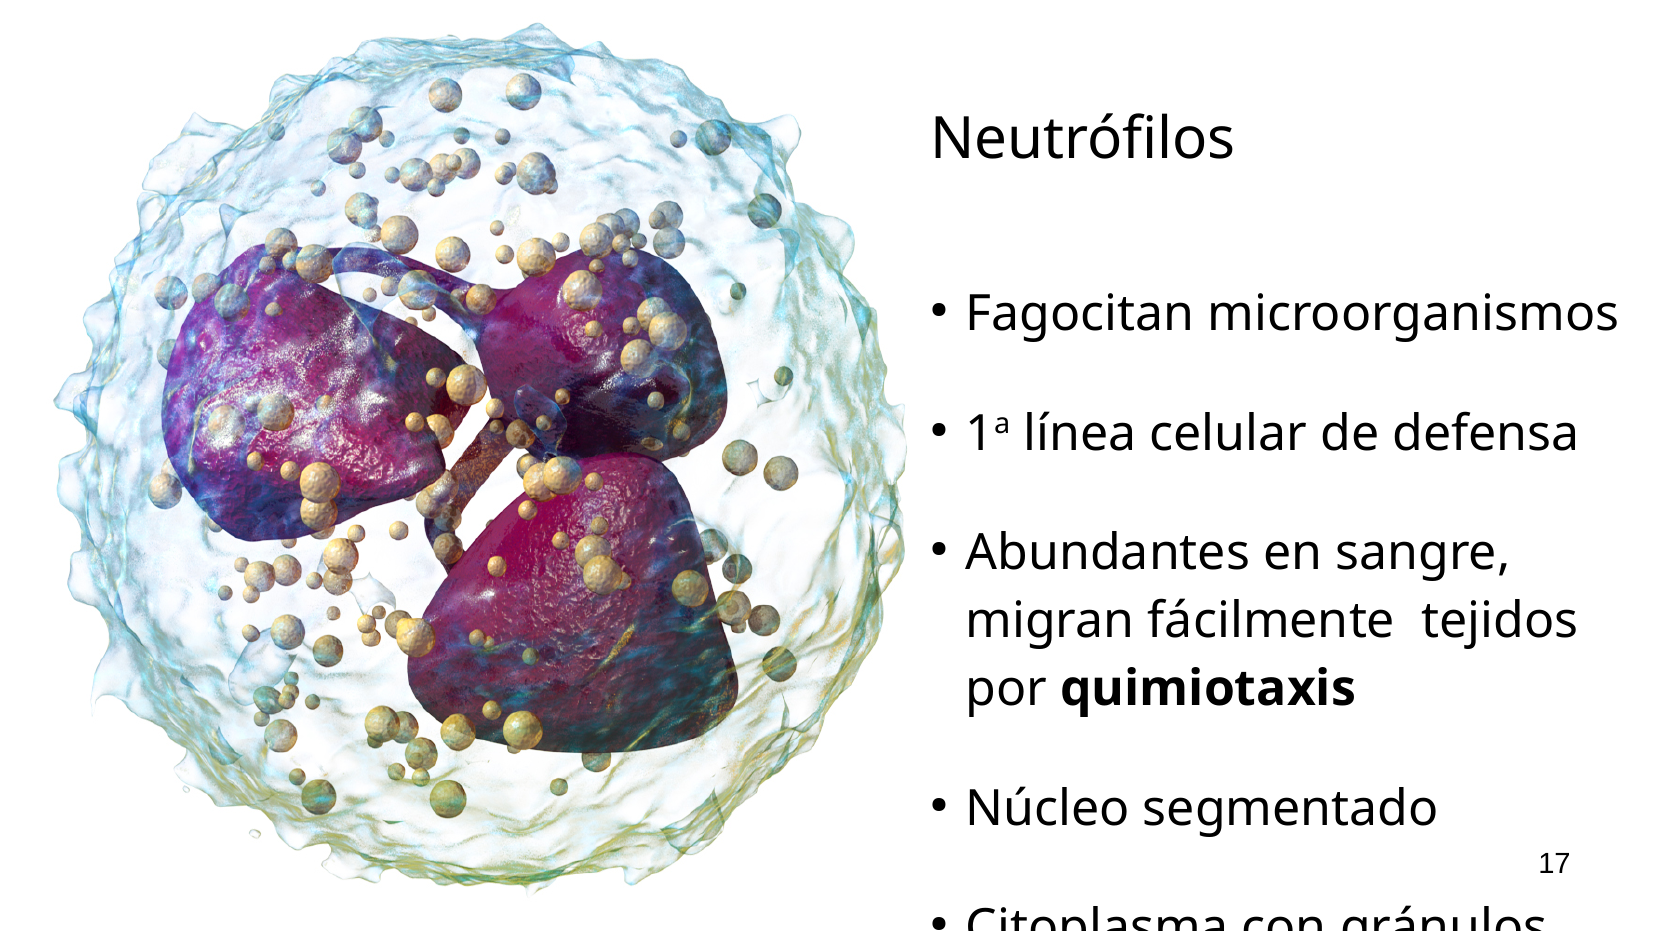

Neutrófilos
Fagocitan microorganismos
1a línea celular de defensa
Abundantes en sangre, migran fácilmente tejidos por quimiotaxis
Núcleo segmentado
Citoplasma con gránulos que contienen enzimas digestivas
Producidos en médula ósea
17